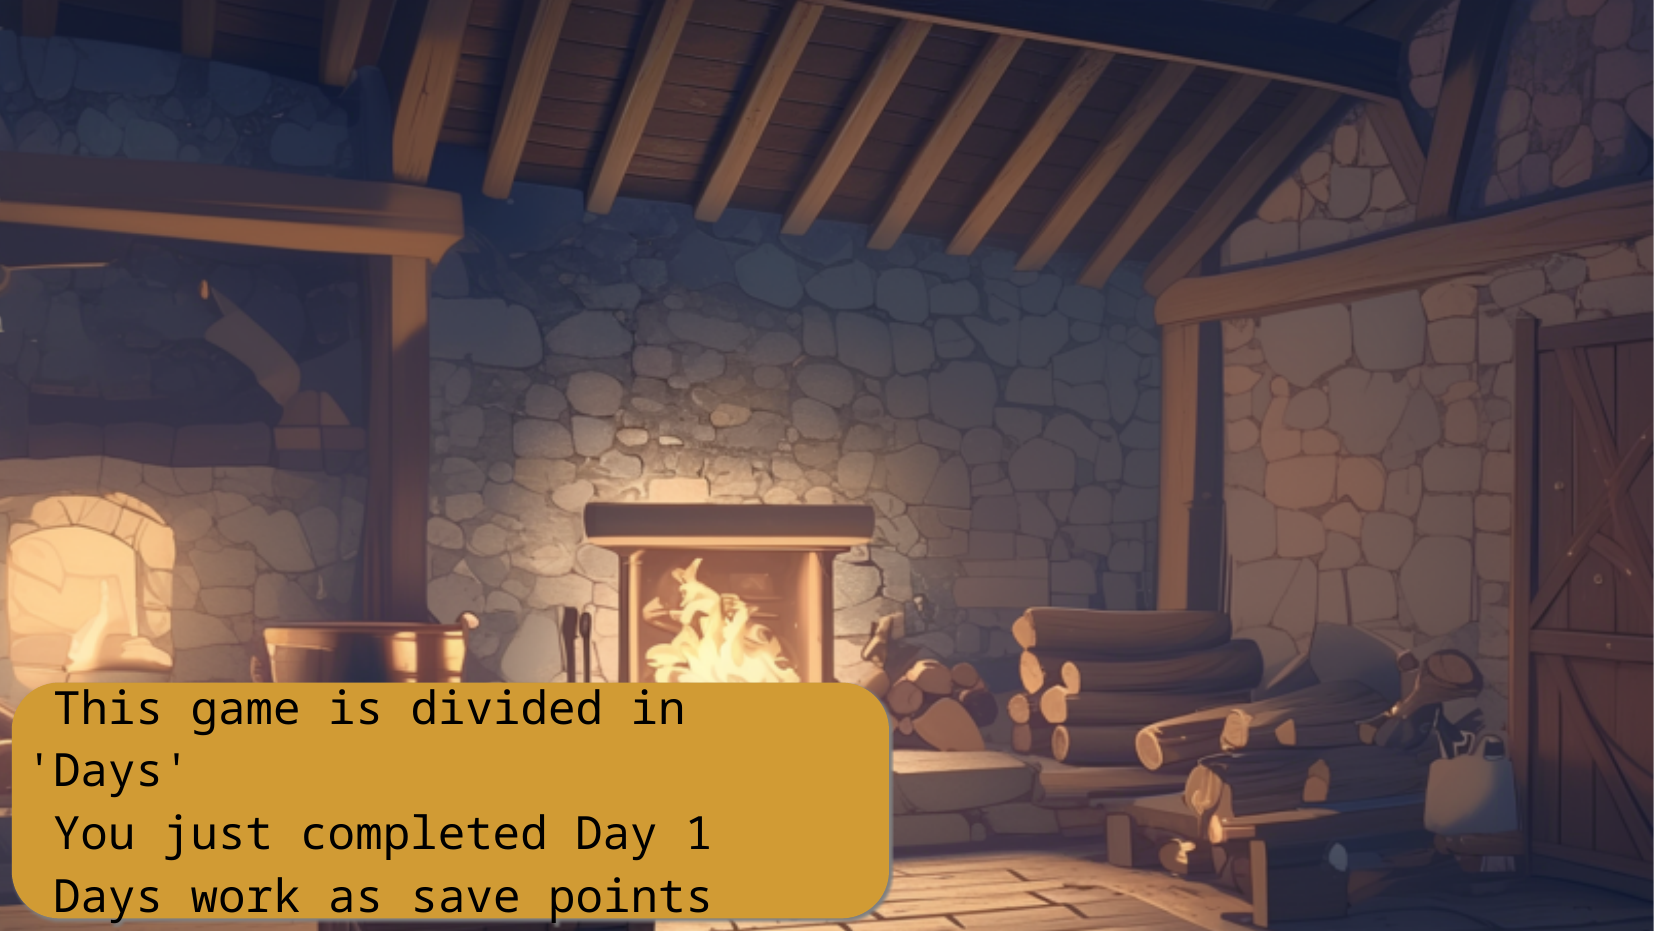

This game is divided in 'Days'
 You just completed Day 1
 Days work as save points